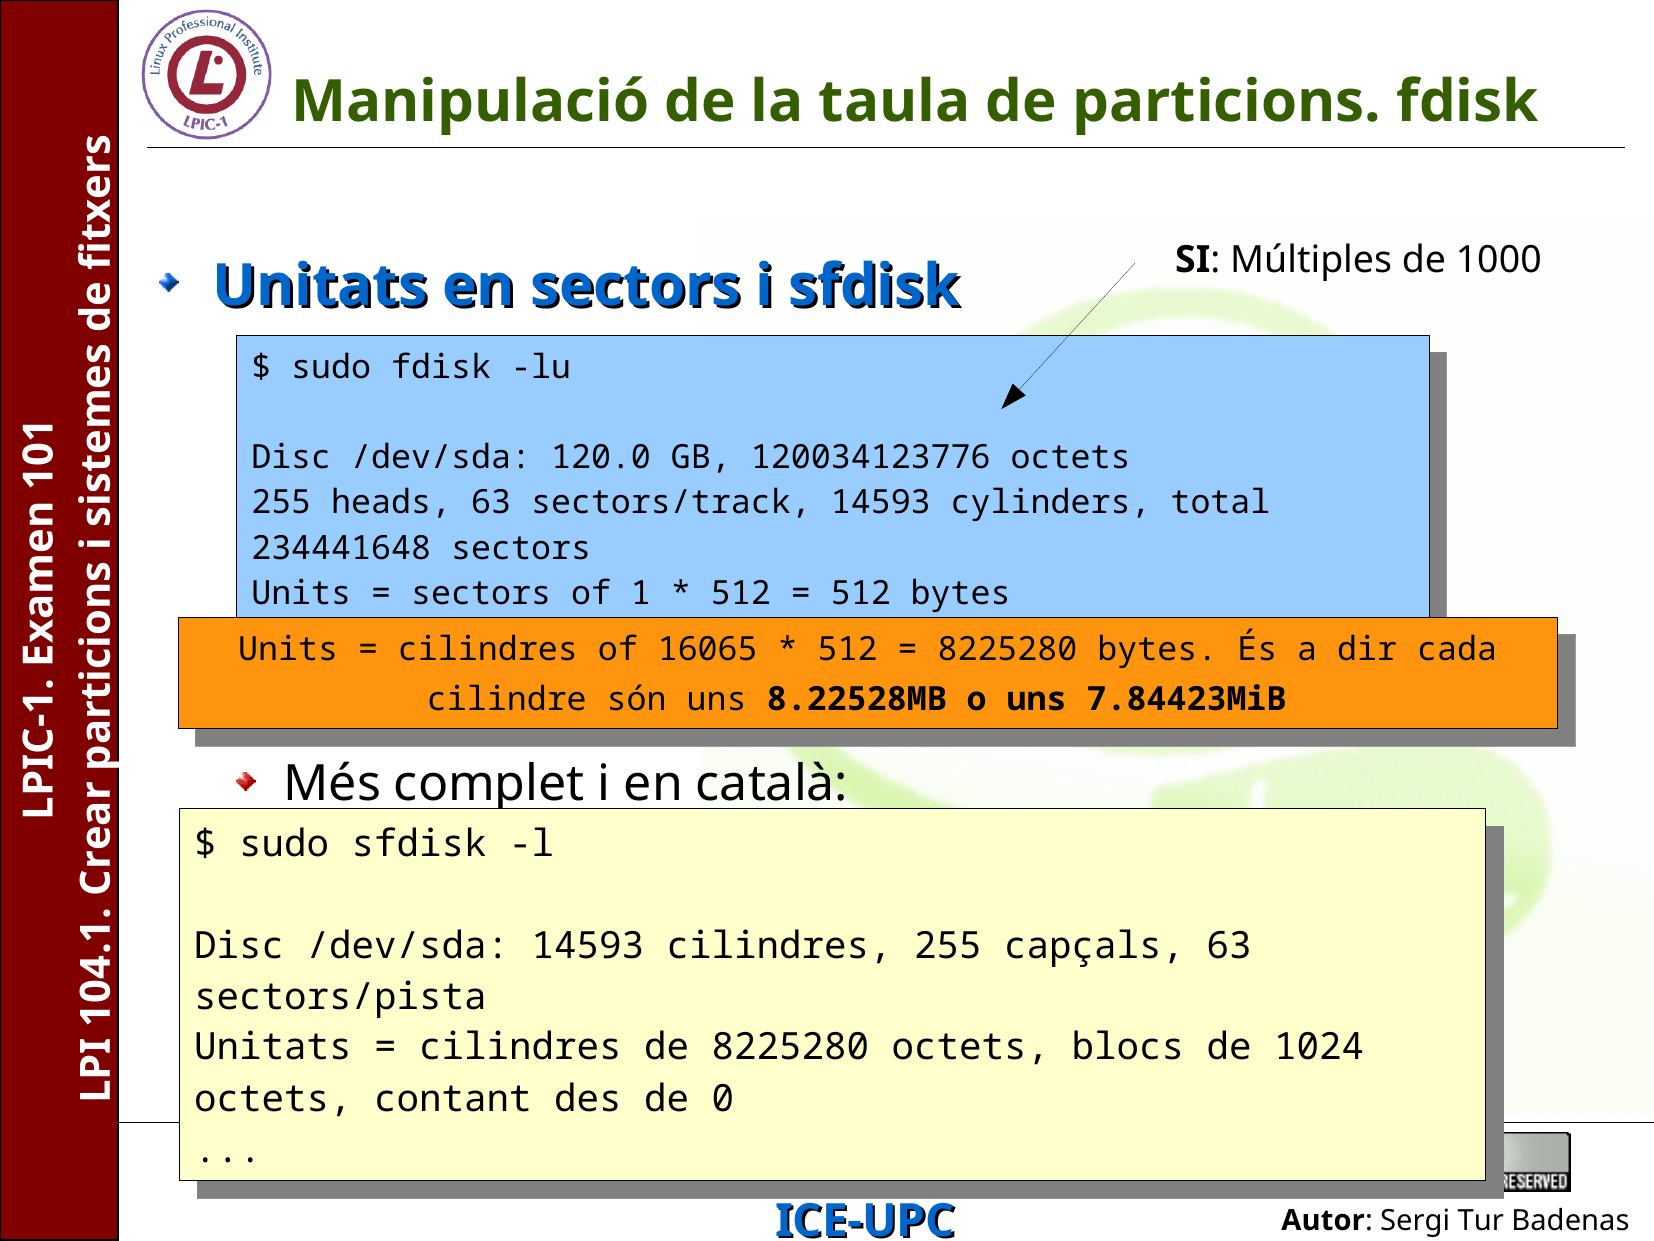

Manipulació de la taula de particions. fdisk
SI: Múltiples de 1000
# Unitats en sectors i sfdisk
Més complet i en català:
$ sudo fdisk -lu
Disc /dev/sda: 120.0 GB, 120034123776 octets
255 heads, 63 sectors/track, 14593 cylinders, total 234441648 sectors
Units = sectors of 1 * 512 = 512 bytes
Disk identifier: 0xa0000000
Units = cilindres of 16065 * 512 = 8225280 bytes. És a dir cada cilindre són uns 8.22528MB o uns 7.84423MiB
$ sudo sfdisk -l
Disc /dev/sda: 14593 cilindres, 255 capçals, 63 sectors/pista
Unitats = cilindres de 8225280 octets, blocs de 1024 octets, contant des de 0
...